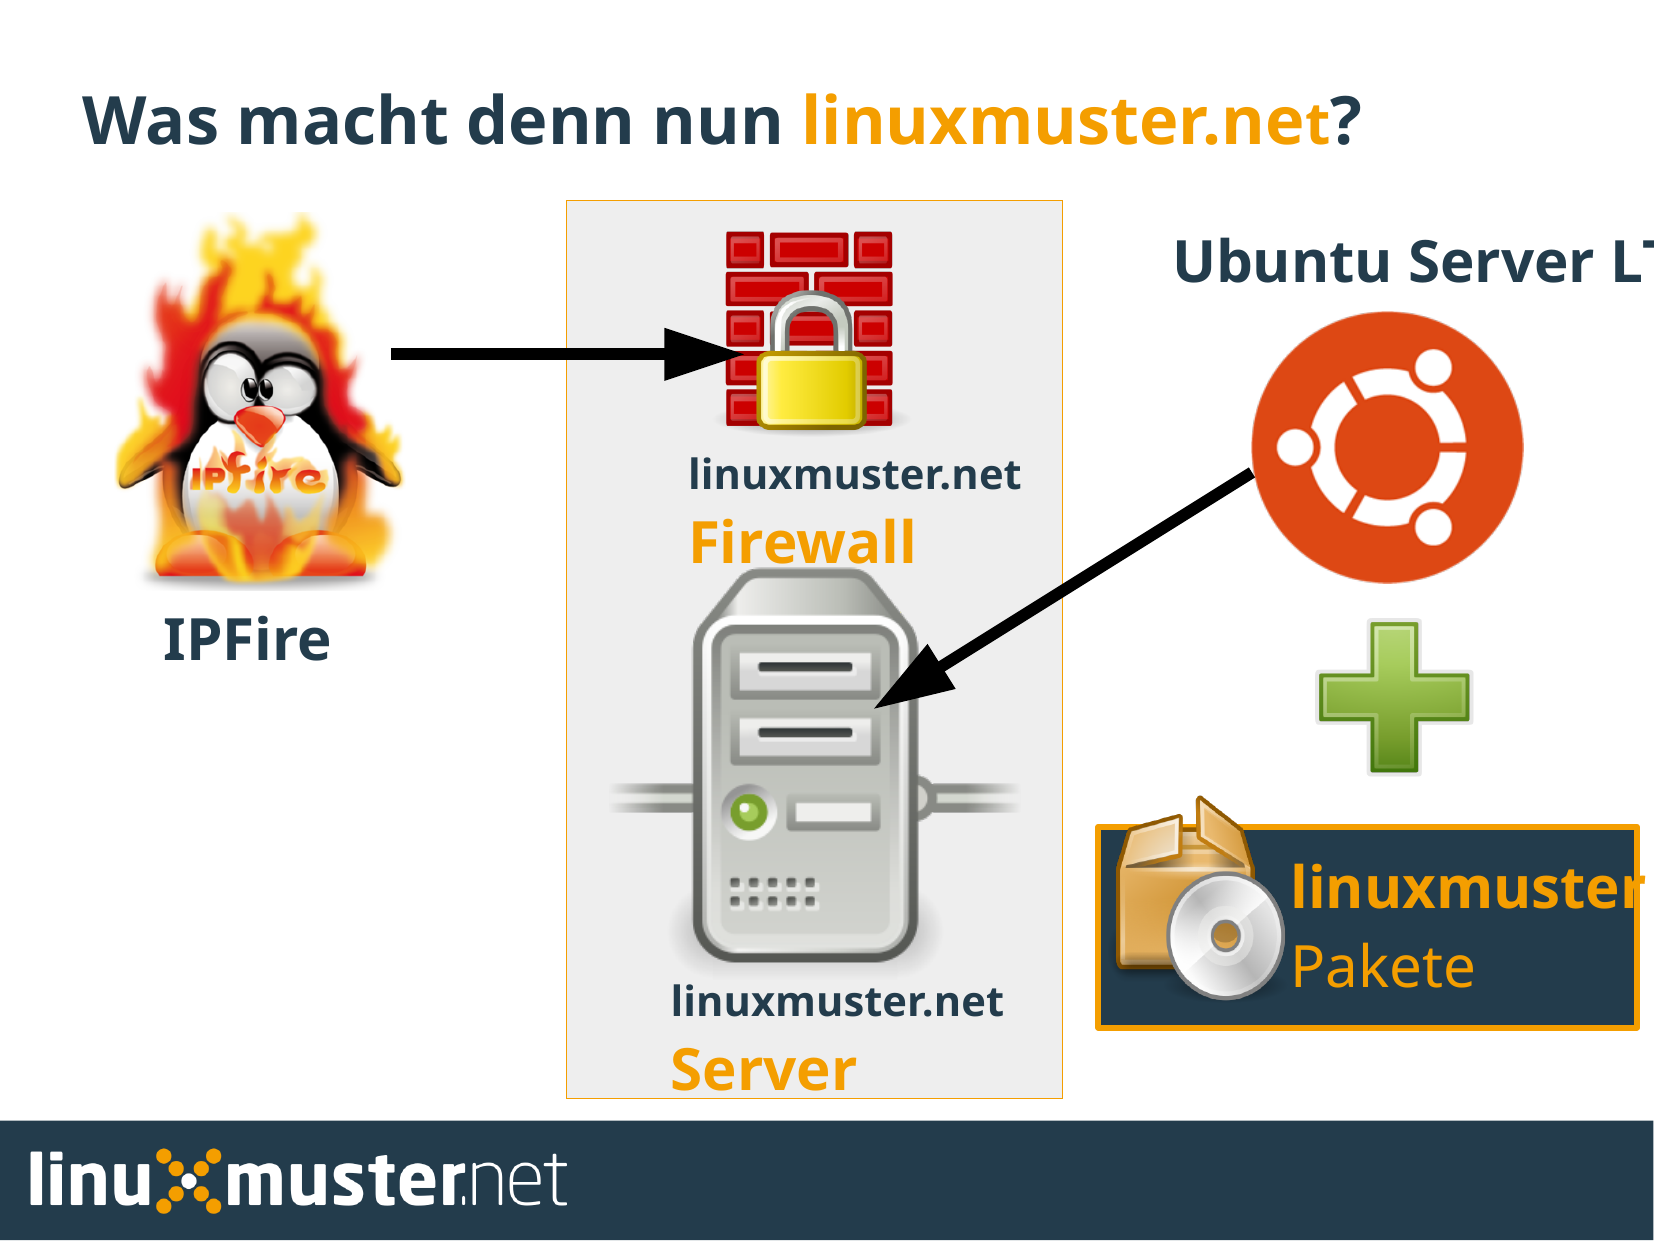

# Was macht denn nun linuxmuster.net?
Ubuntu Server LTS
linuxmuster.net
Firewall
IPFire
linuxmuster
Pakete
linuxmuster.net
Server